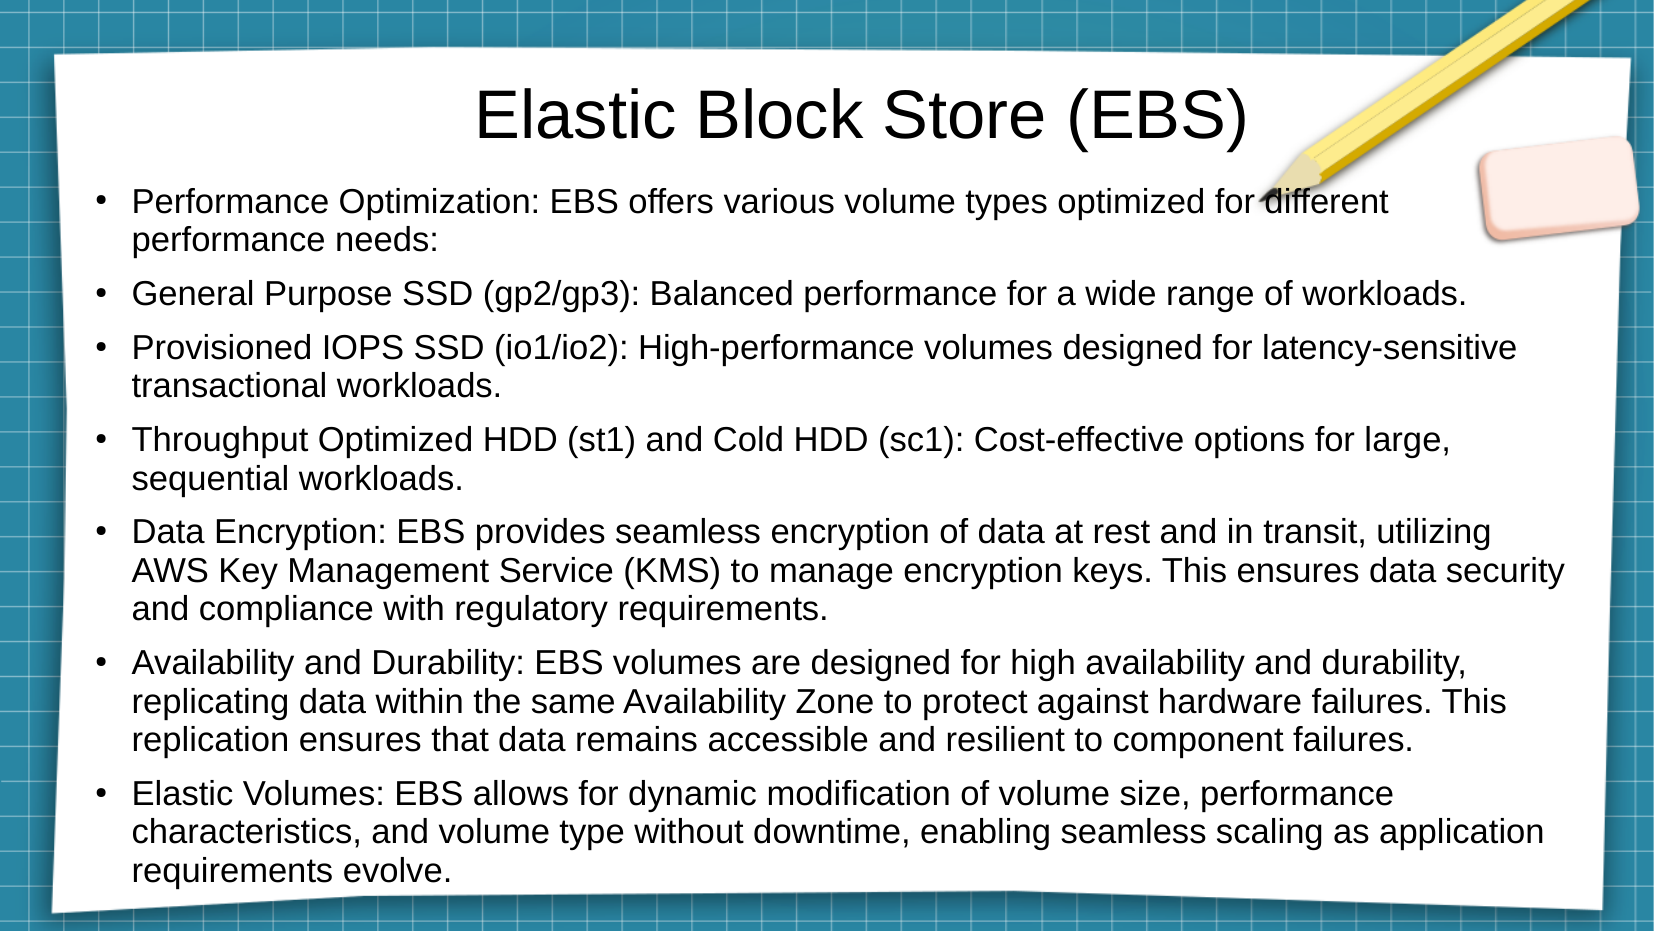

# Elastic Block Store (EBS)
Performance Optimization: EBS offers various volume types optimized for different performance needs:
General Purpose SSD (gp2/gp3): Balanced performance for a wide range of workloads.
Provisioned IOPS SSD (io1/io2): High-performance volumes designed for latency-sensitive transactional workloads.
Throughput Optimized HDD (st1) and Cold HDD (sc1): Cost-effective options for large, sequential workloads.
Data Encryption: EBS provides seamless encryption of data at rest and in transit, utilizing AWS Key Management Service (KMS) to manage encryption keys. This ensures data security and compliance with regulatory requirements.
Availability and Durability: EBS volumes are designed for high availability and durability, replicating data within the same Availability Zone to protect against hardware failures. This replication ensures that data remains accessible and resilient to component failures.
Elastic Volumes: EBS allows for dynamic modification of volume size, performance characteristics, and volume type without downtime, enabling seamless scaling as application requirements evolve.